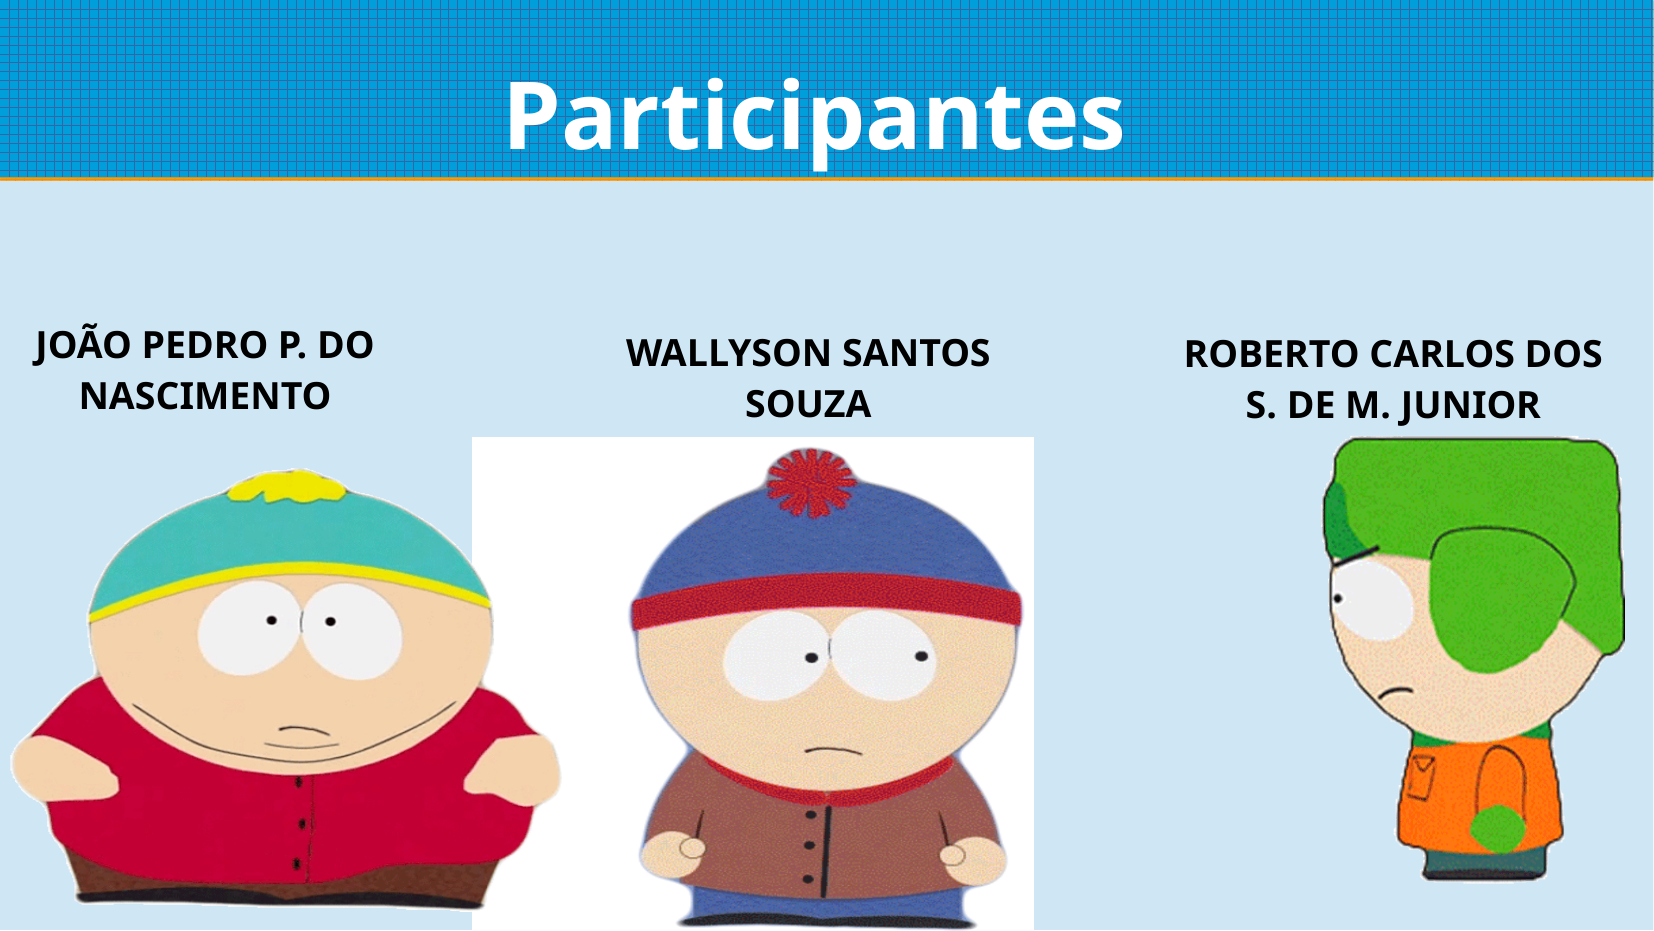

# Participantes
JOÃO PEDRO P. DO NASCIMENTO
WALLYSON SANTOS SOUZA
ROBERTO CARLOS DOS S. DE M. JUNIOR